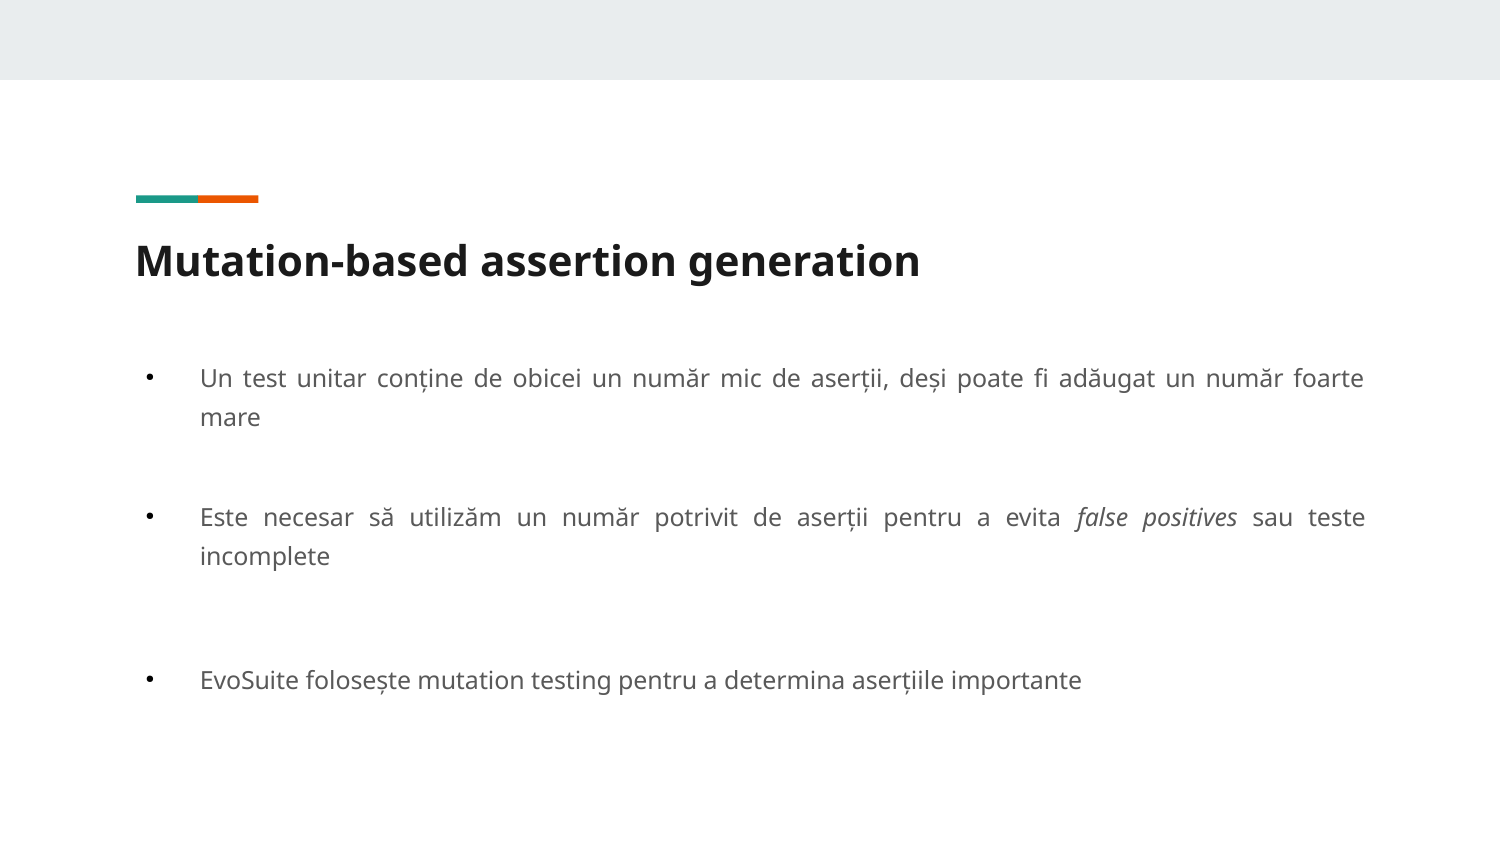

# Mutation-based assertion generation
Un test unitar conține de obicei un număr mic de aserții, deși poate fi adăugat un număr foarte mare
Este necesar să utilizăm un număr potrivit de aserții pentru a evita false positives sau teste incomplete
EvoSuite folosește mutation testing pentru a determina aserțiile importante